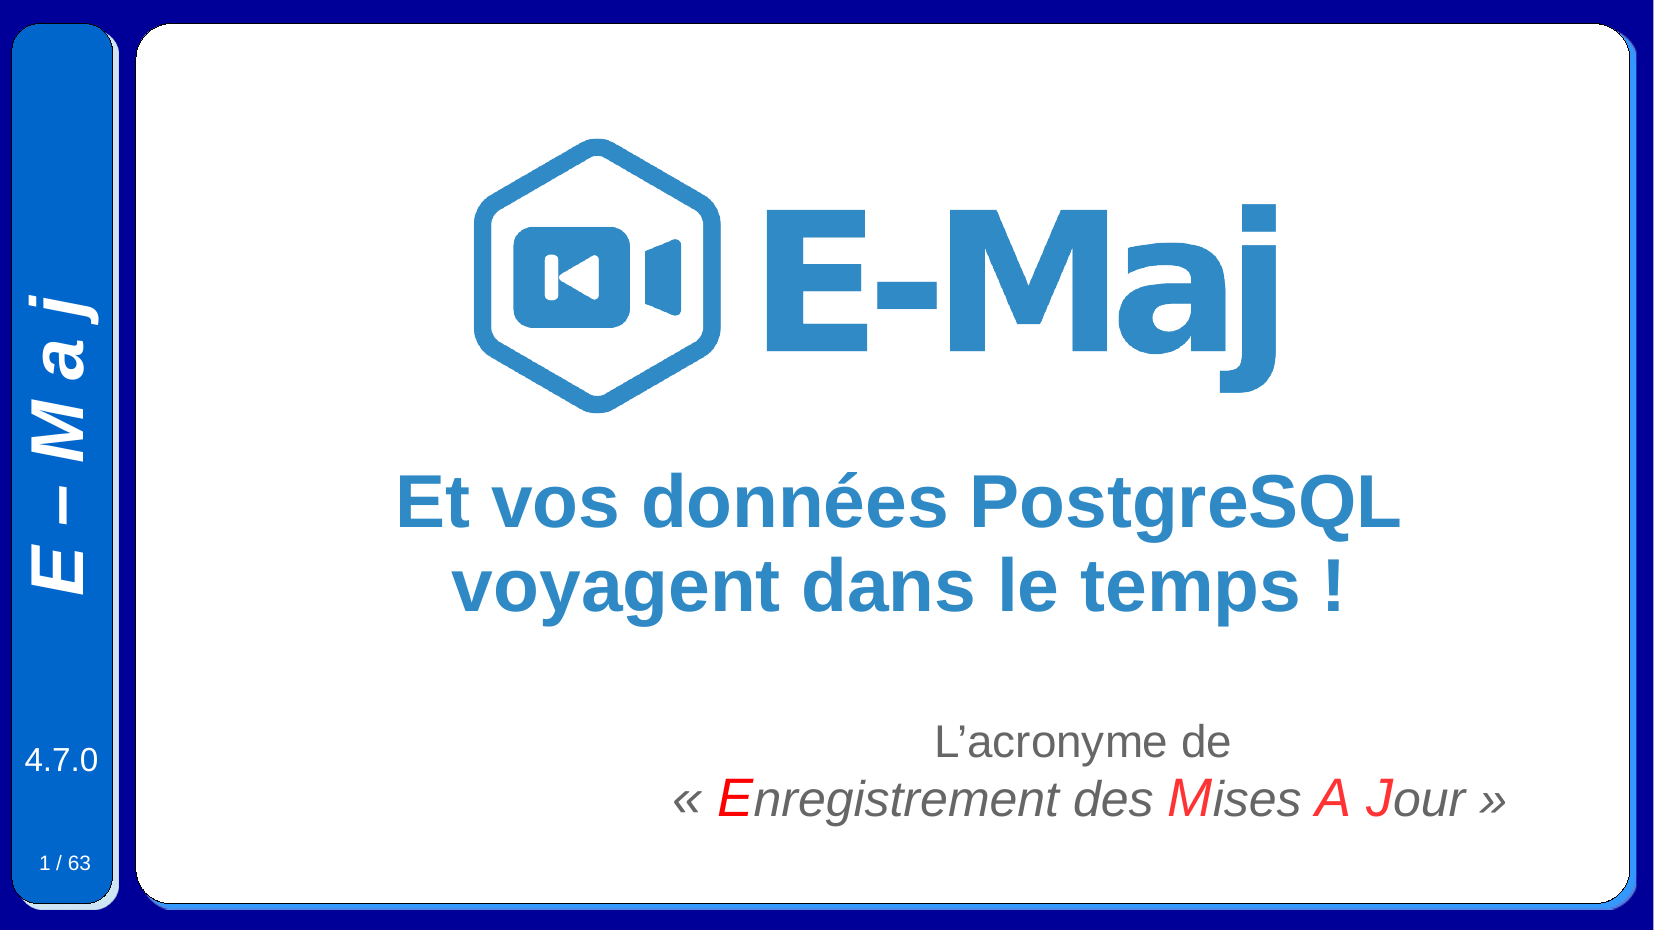

# Et vos données PostgreSQL voyagent dans le temps !
L’acronyme de
« Enregistrement des Mises A Jour »